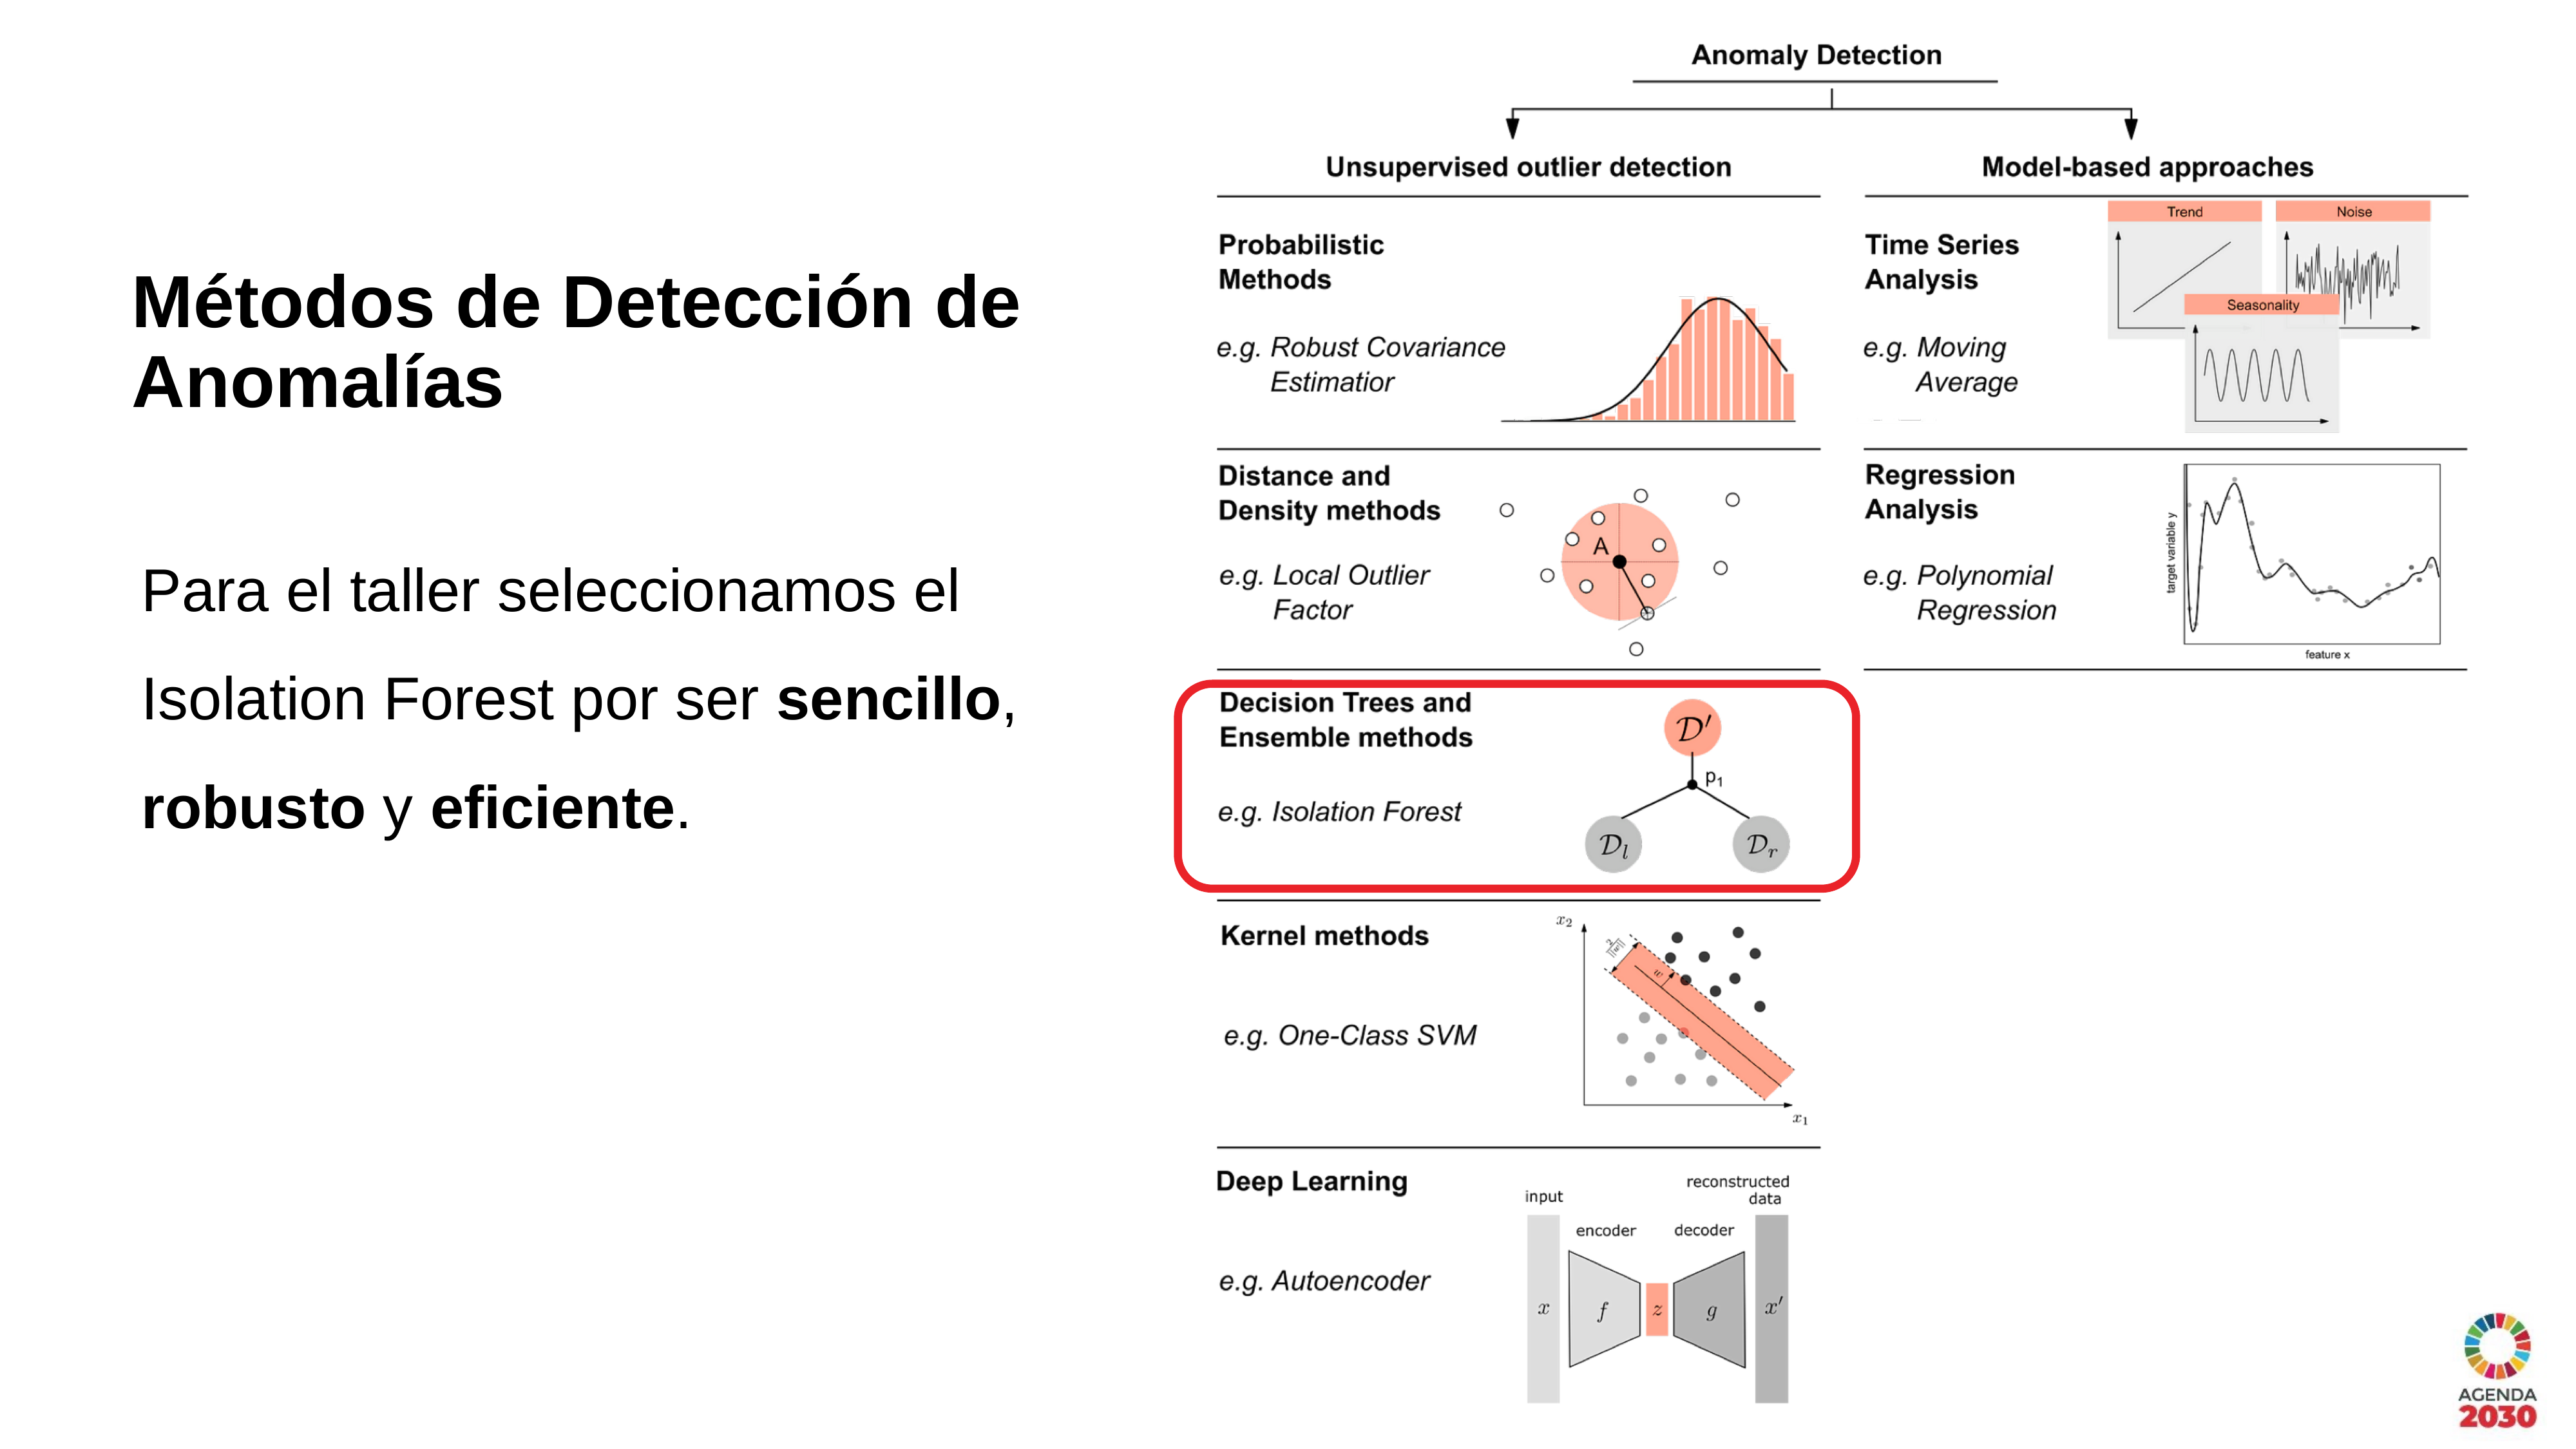

# Métodos de Detección de Anomalías
Para el taller seleccionamos el Isolation Forest por ser sencillo, robusto y eficiente.